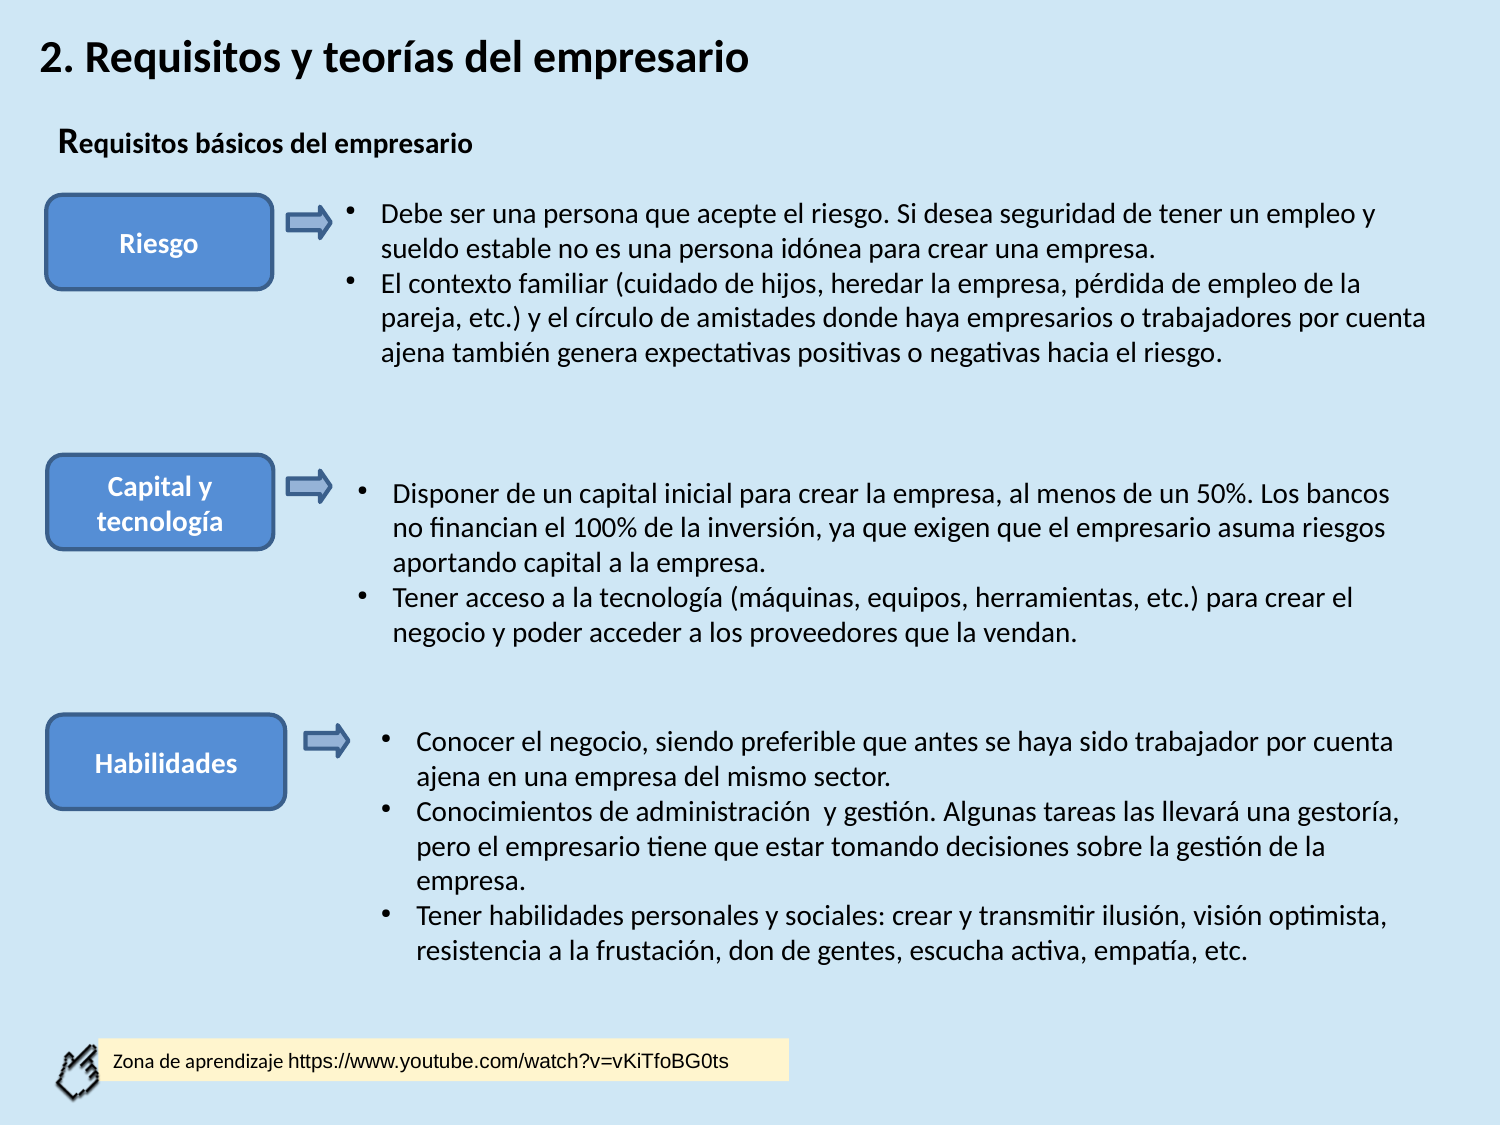

2. Requisitos y teorías del empresario
Requisitos básicos del empresario
Debe ser una persona que acepte el riesgo. Si desea seguridad de tener un empleo y sueldo estable no es una persona idónea para crear una empresa.
El contexto familiar (cuidado de hijos, heredar la empresa, pérdida de empleo de la pareja, etc.) y el círculo de amistades donde haya empresarios o trabajadores por cuenta ajena también genera expectativas positivas o negativas hacia el riesgo.
Riesgo
Capital y tecnología
Disponer de un capital inicial para crear la empresa, al menos de un 50%. Los bancos no financian el 100% de la inversión, ya que exigen que el empresario asuma riesgos aportando capital a la empresa.
Tener acceso a la tecnología (máquinas, equipos, herramientas, etc.) para crear el negocio y poder acceder a los proveedores que la vendan.
Conocer el negocio, siendo preferible que antes se haya sido trabajador por cuenta ajena en una empresa del mismo sector.
Conocimientos de administración y gestión. Algunas tareas las llevará una gestoría, pero el empresario tiene que estar tomando decisiones sobre la gestión de la empresa.
Tener habilidades personales y sociales: crear y transmitir ilusión, visión optimista, resistencia a la frustación, don de gentes, escucha activa, empatía, etc.
Habilidades
Zona de aprendizaje https://www.youtube.com/watch?v=vKiTfoBG0ts